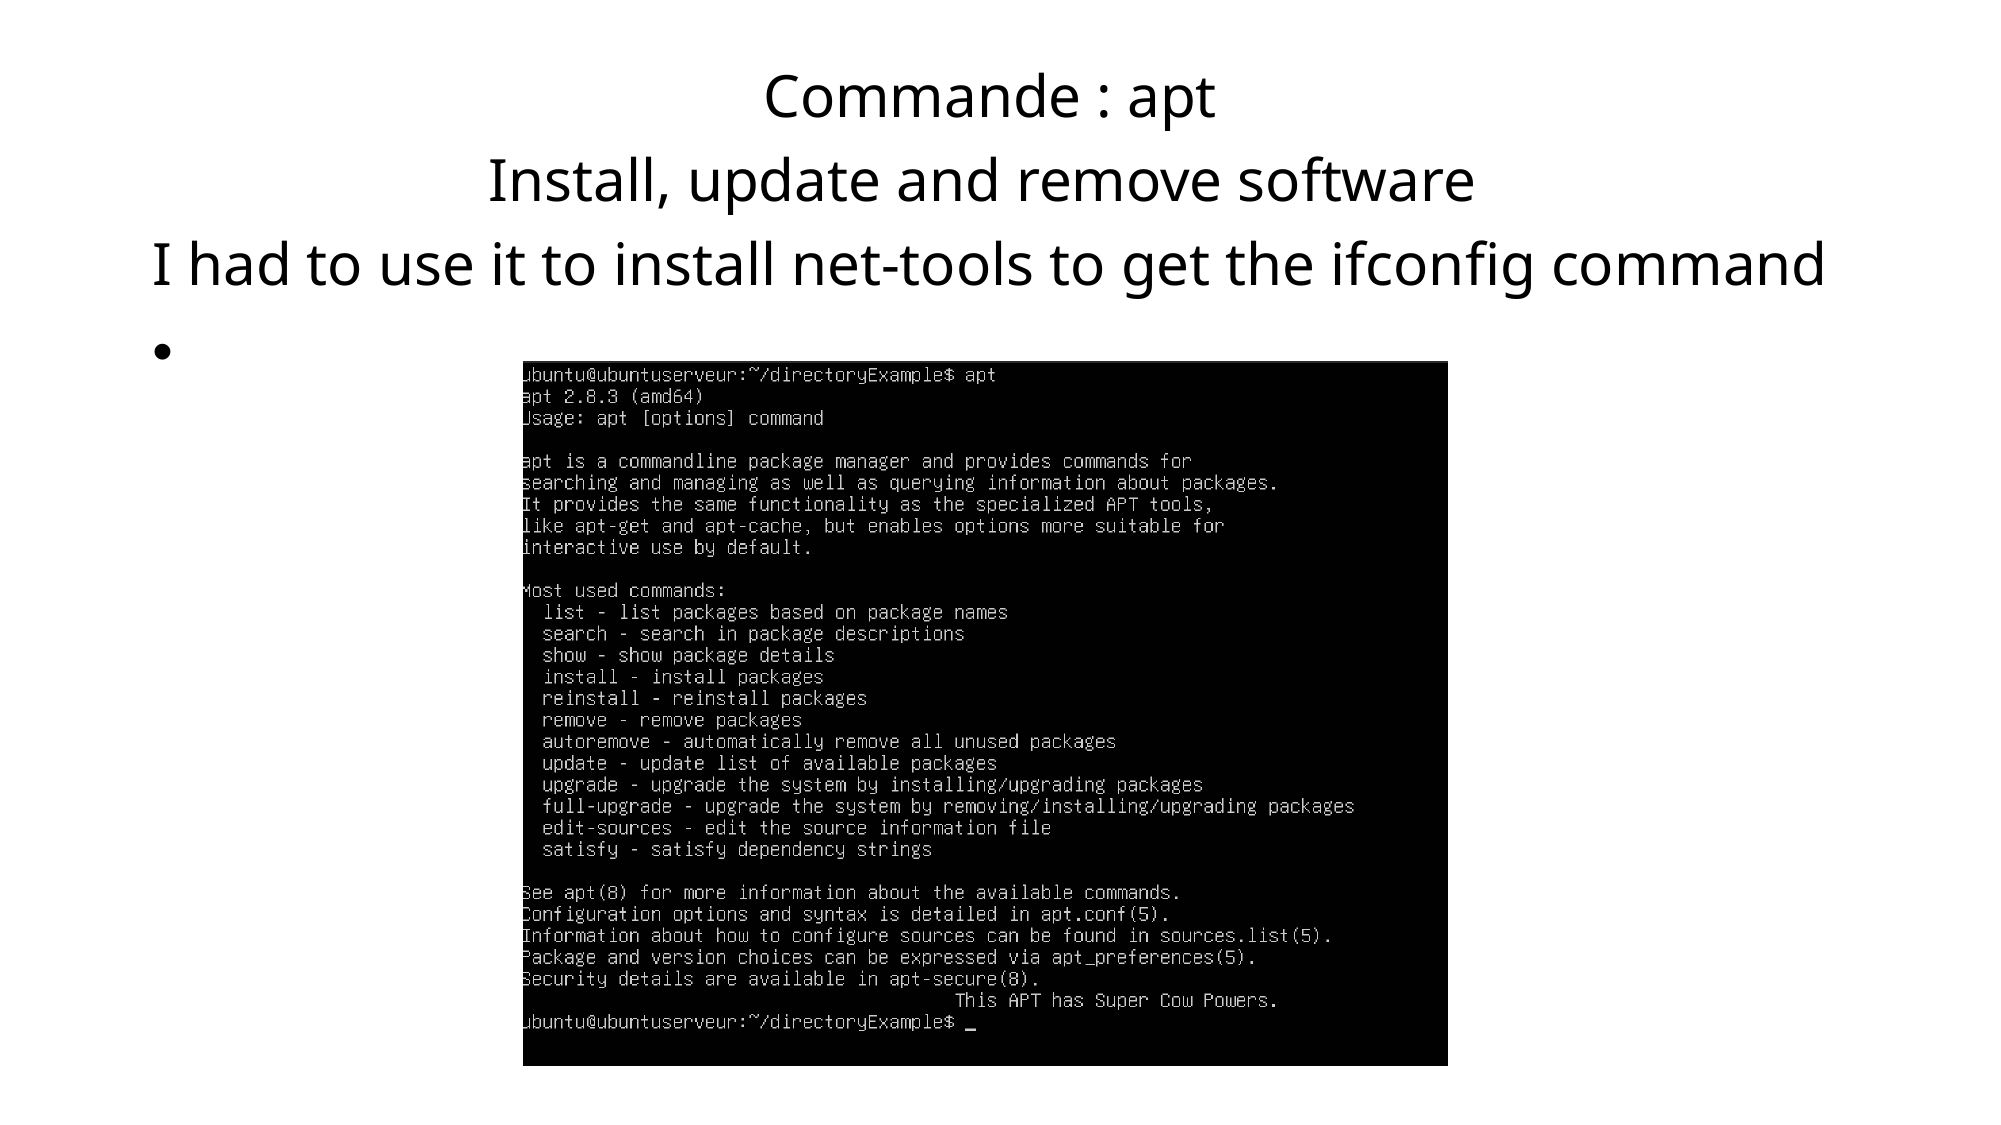

# Commande : apt
Install, update and remove software
I had to use it to install net-tools to get the ifconfig command